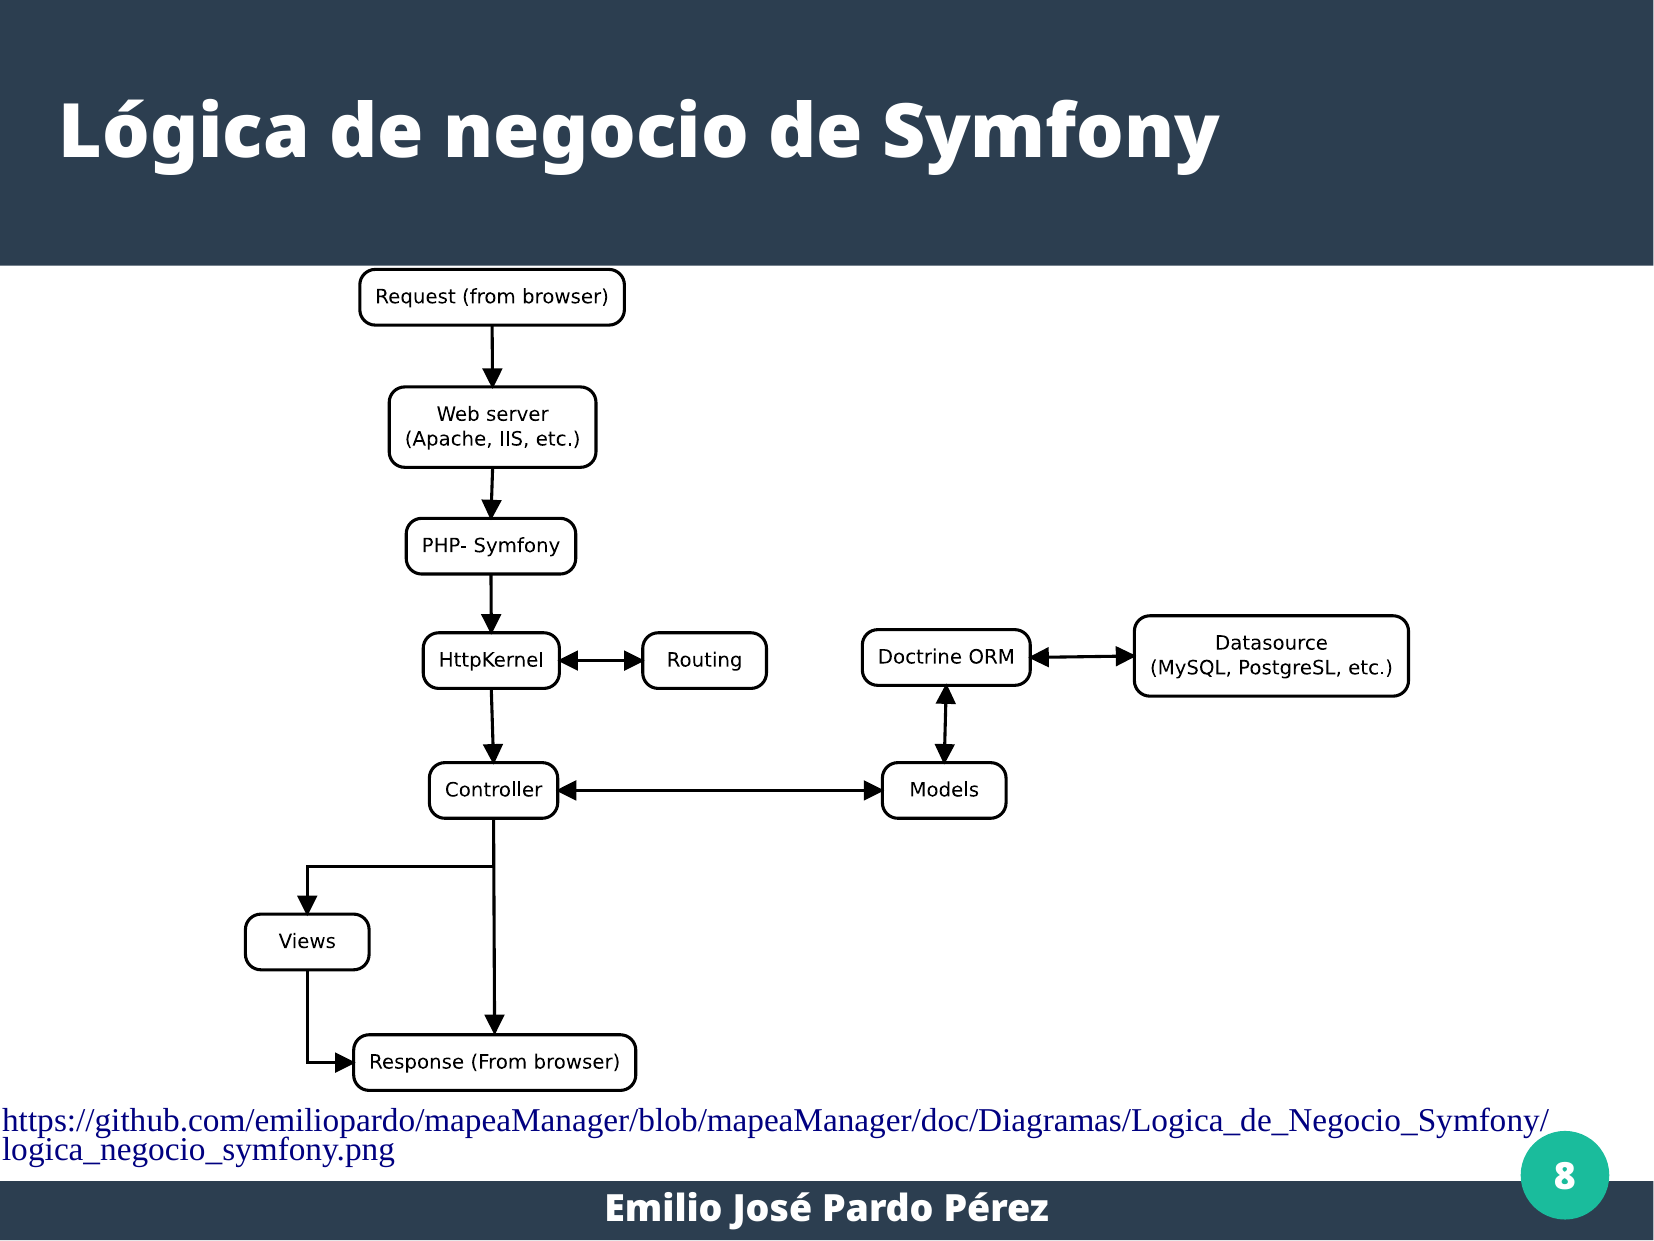

# Lógica de negocio de Symfony
https://github.com/emiliopardo/mapeaManager/blob/mapeaManager/doc/Diagramas/Logica_de_Negocio_Symfony/logica_negocio_symfony.png
8
Emilio José Pardo Pérez